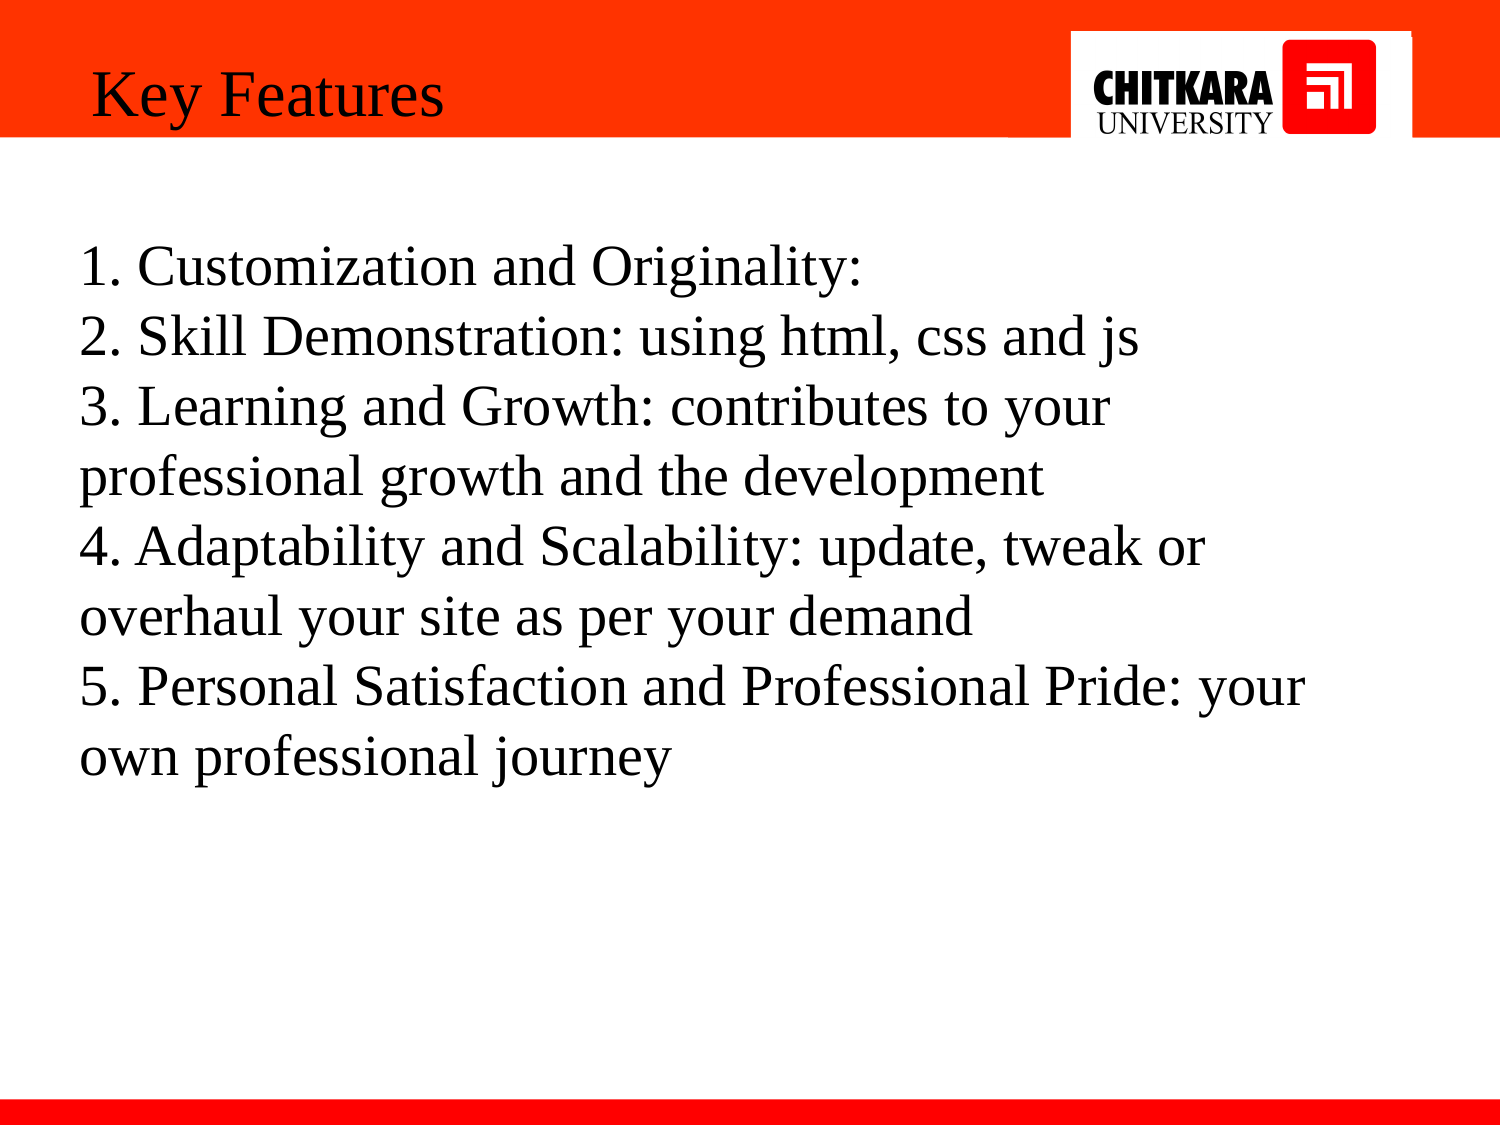

Key Features
1. Customization and Originality:
2. Skill Demonstration: using html, css and js
3. Learning and Growth: contributes to your professional growth and the development
4. Adaptability and Scalability: update, tweak or overhaul your site as per your demand
5. Personal Satisfaction and Professional Pride: your own professional journey